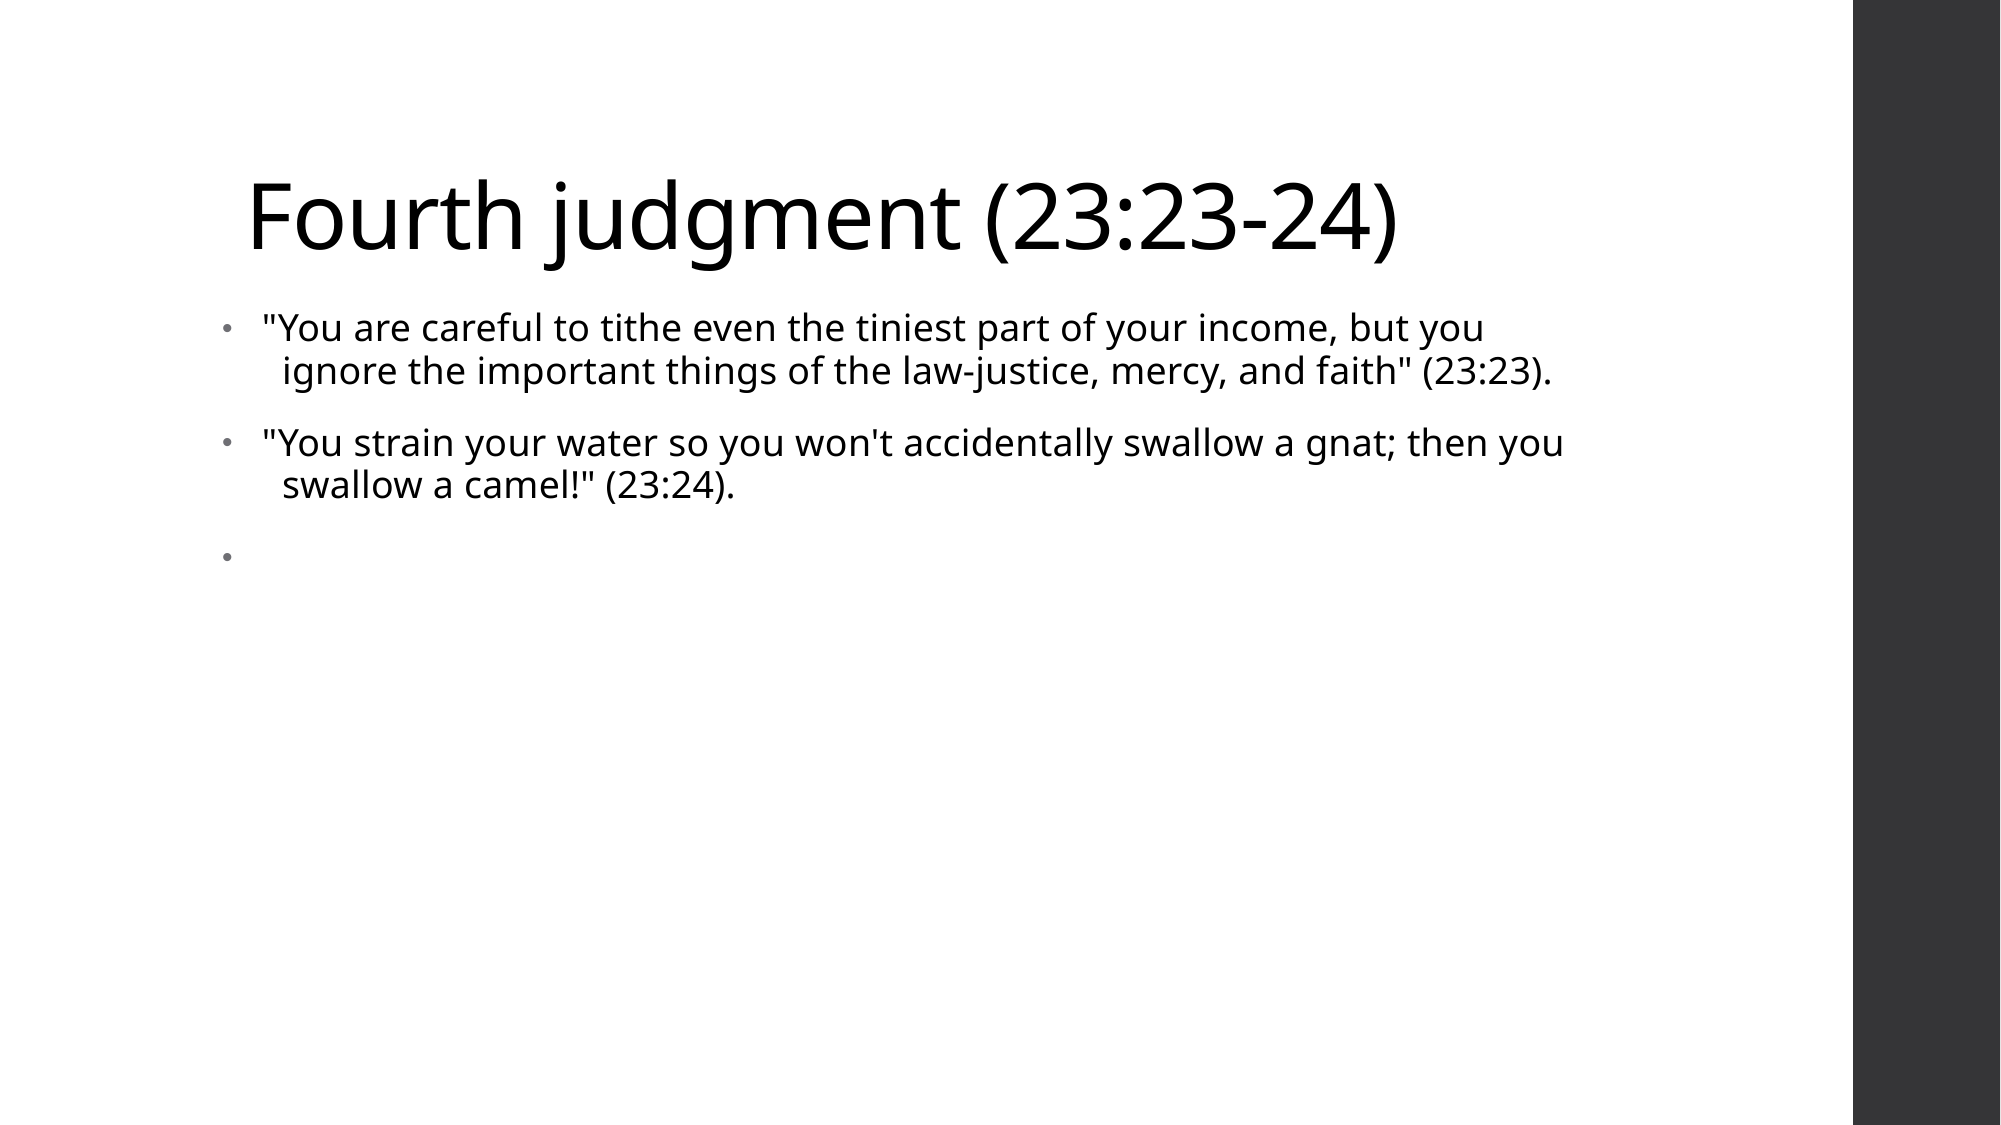

# Fourth judgment (23:23-24)
 "You are careful to tithe even the tiniest part of your income, but you ignore the important things of the law-justice, mercy, and faith" (23:23).
 "You strain your water so you won't accidentally swallow a gnat; then you swallow a camel!" (23:24).